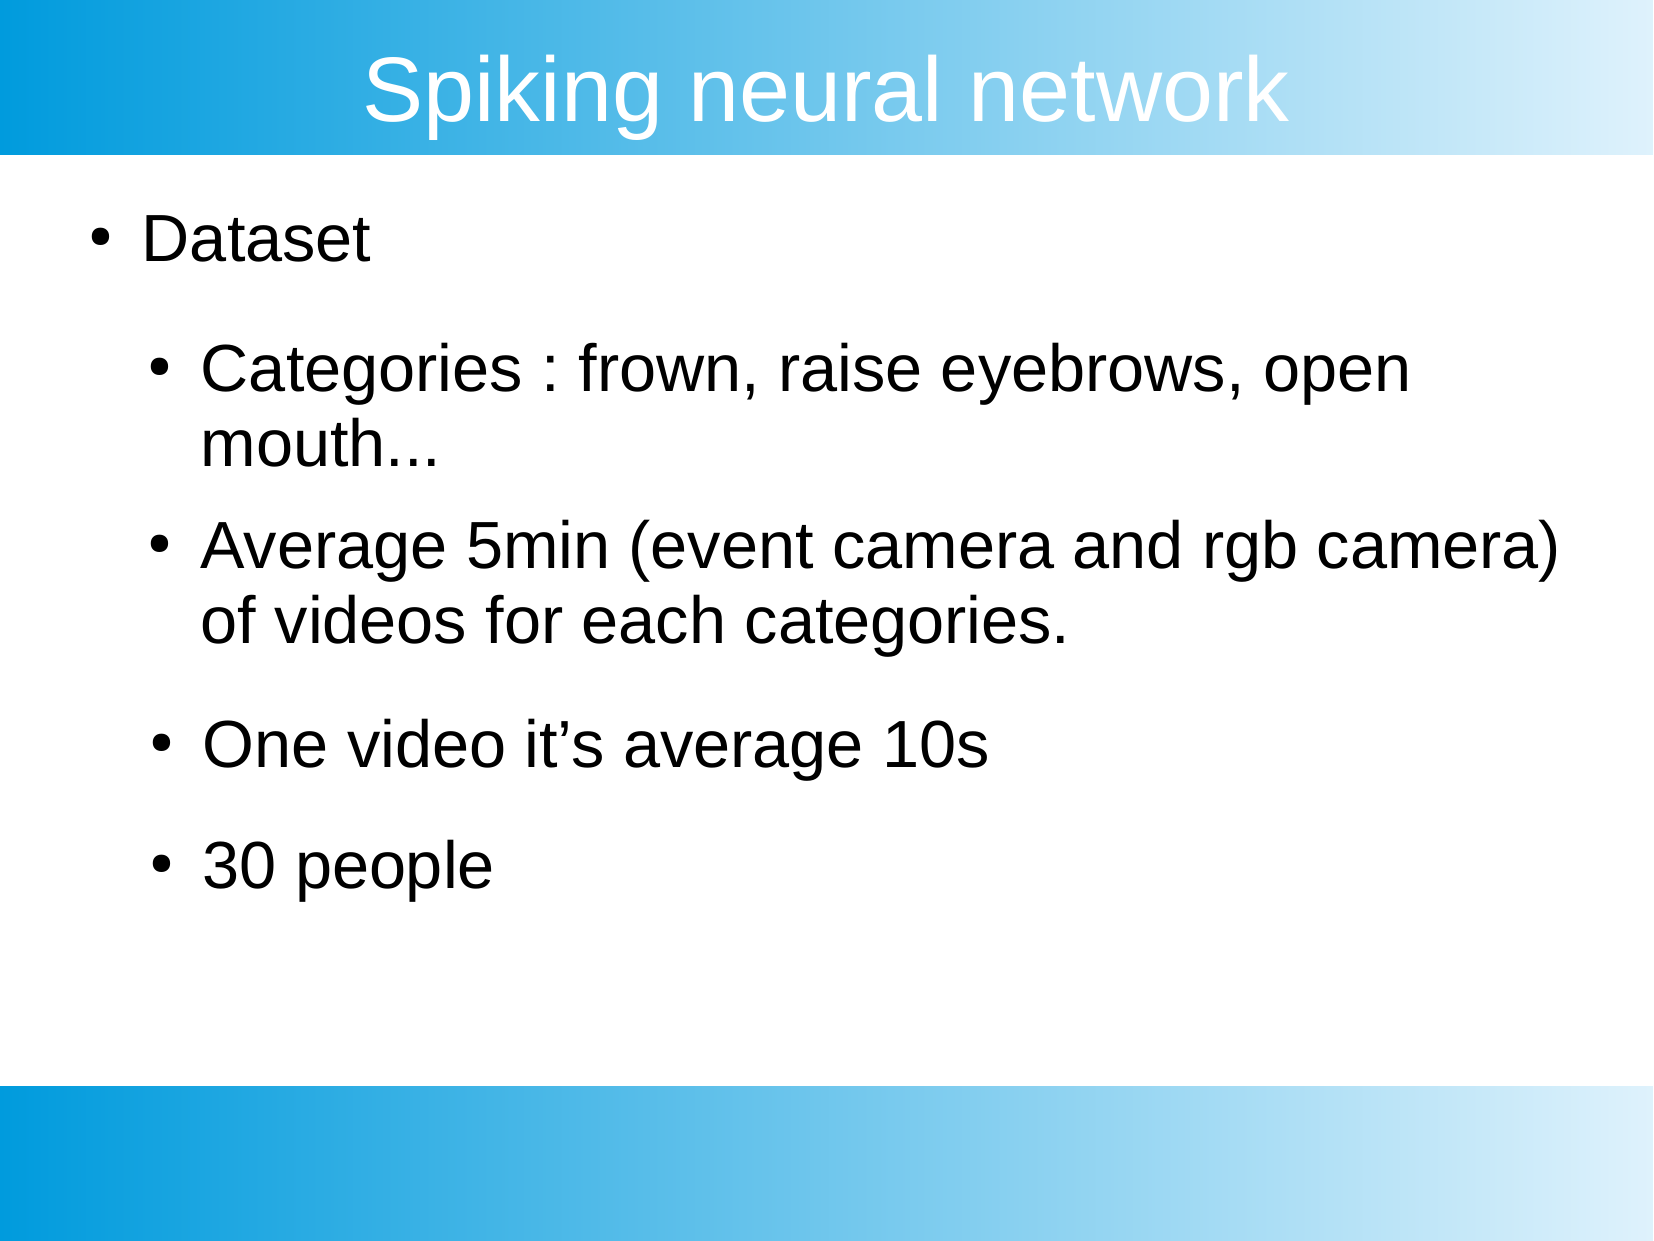

Spiking neural network
# Dataset
Categories : frown, raise eyebrows, open mouth...
Average 5min (event camera and rgb camera) of videos for each categories.
One video it’s average 10s
30 people